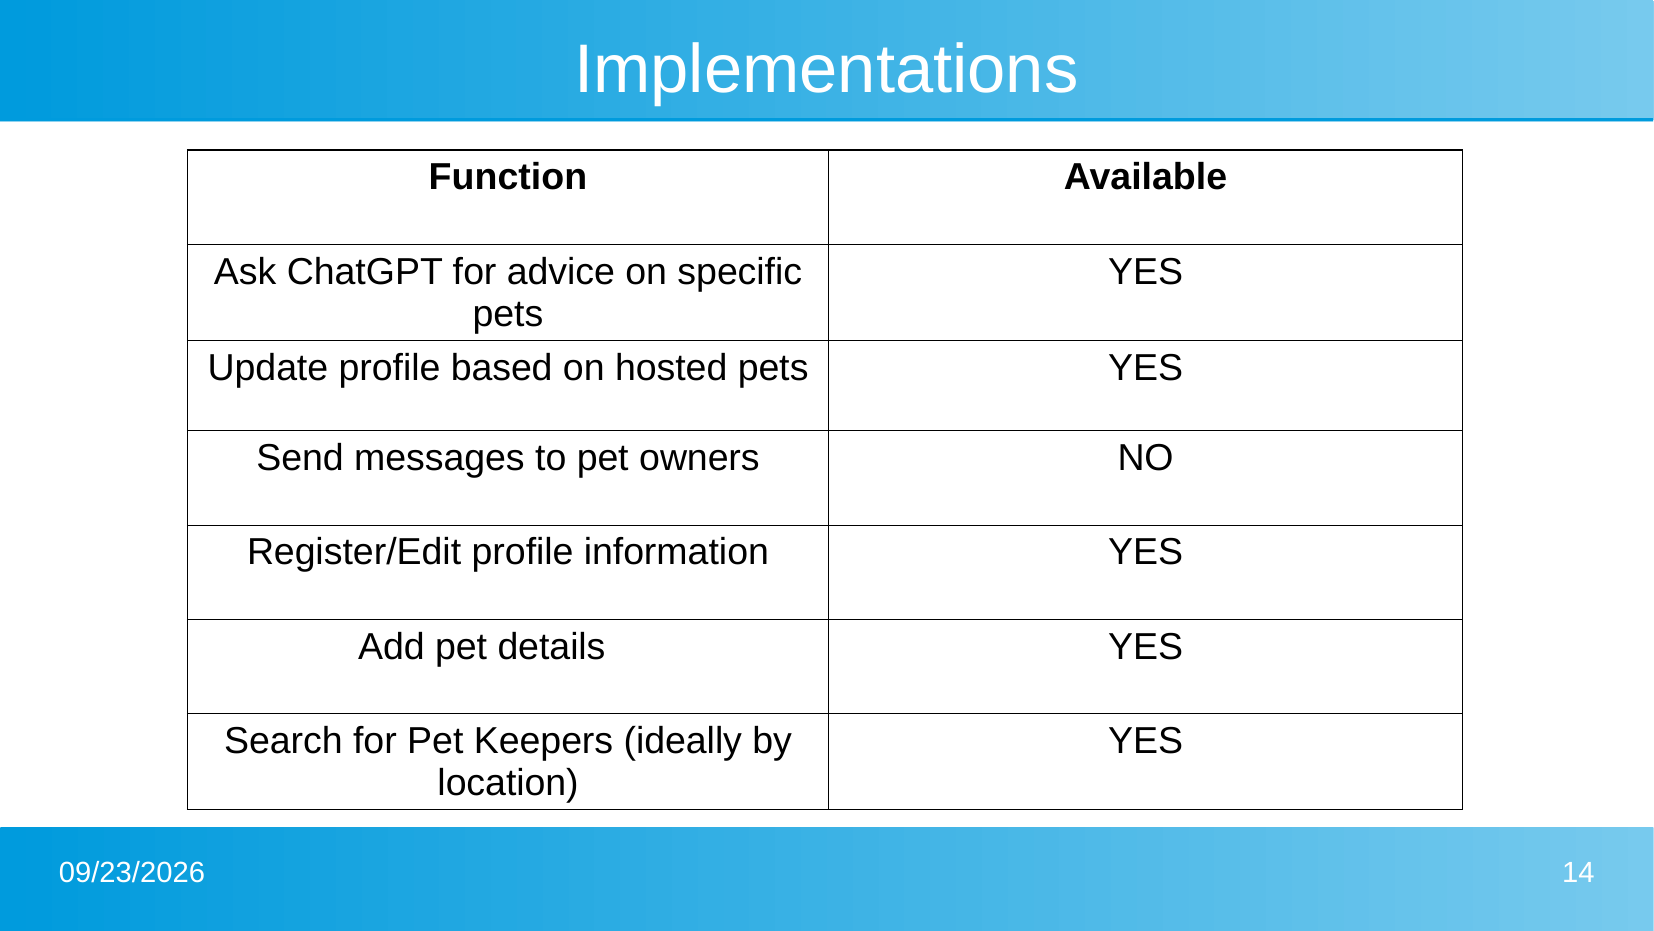

# Implementations
| Function | Available |
| --- | --- |
| Ask ChatGPT for advice on specific pets | YES |
| Update profile based on hosted pets | YES |
| Send messages to pet owners | NO |
| Register/Edit profile information | YES |
| Add pet details | YES |
| Search for Pet Keepers (ideally by location) | YES |
14